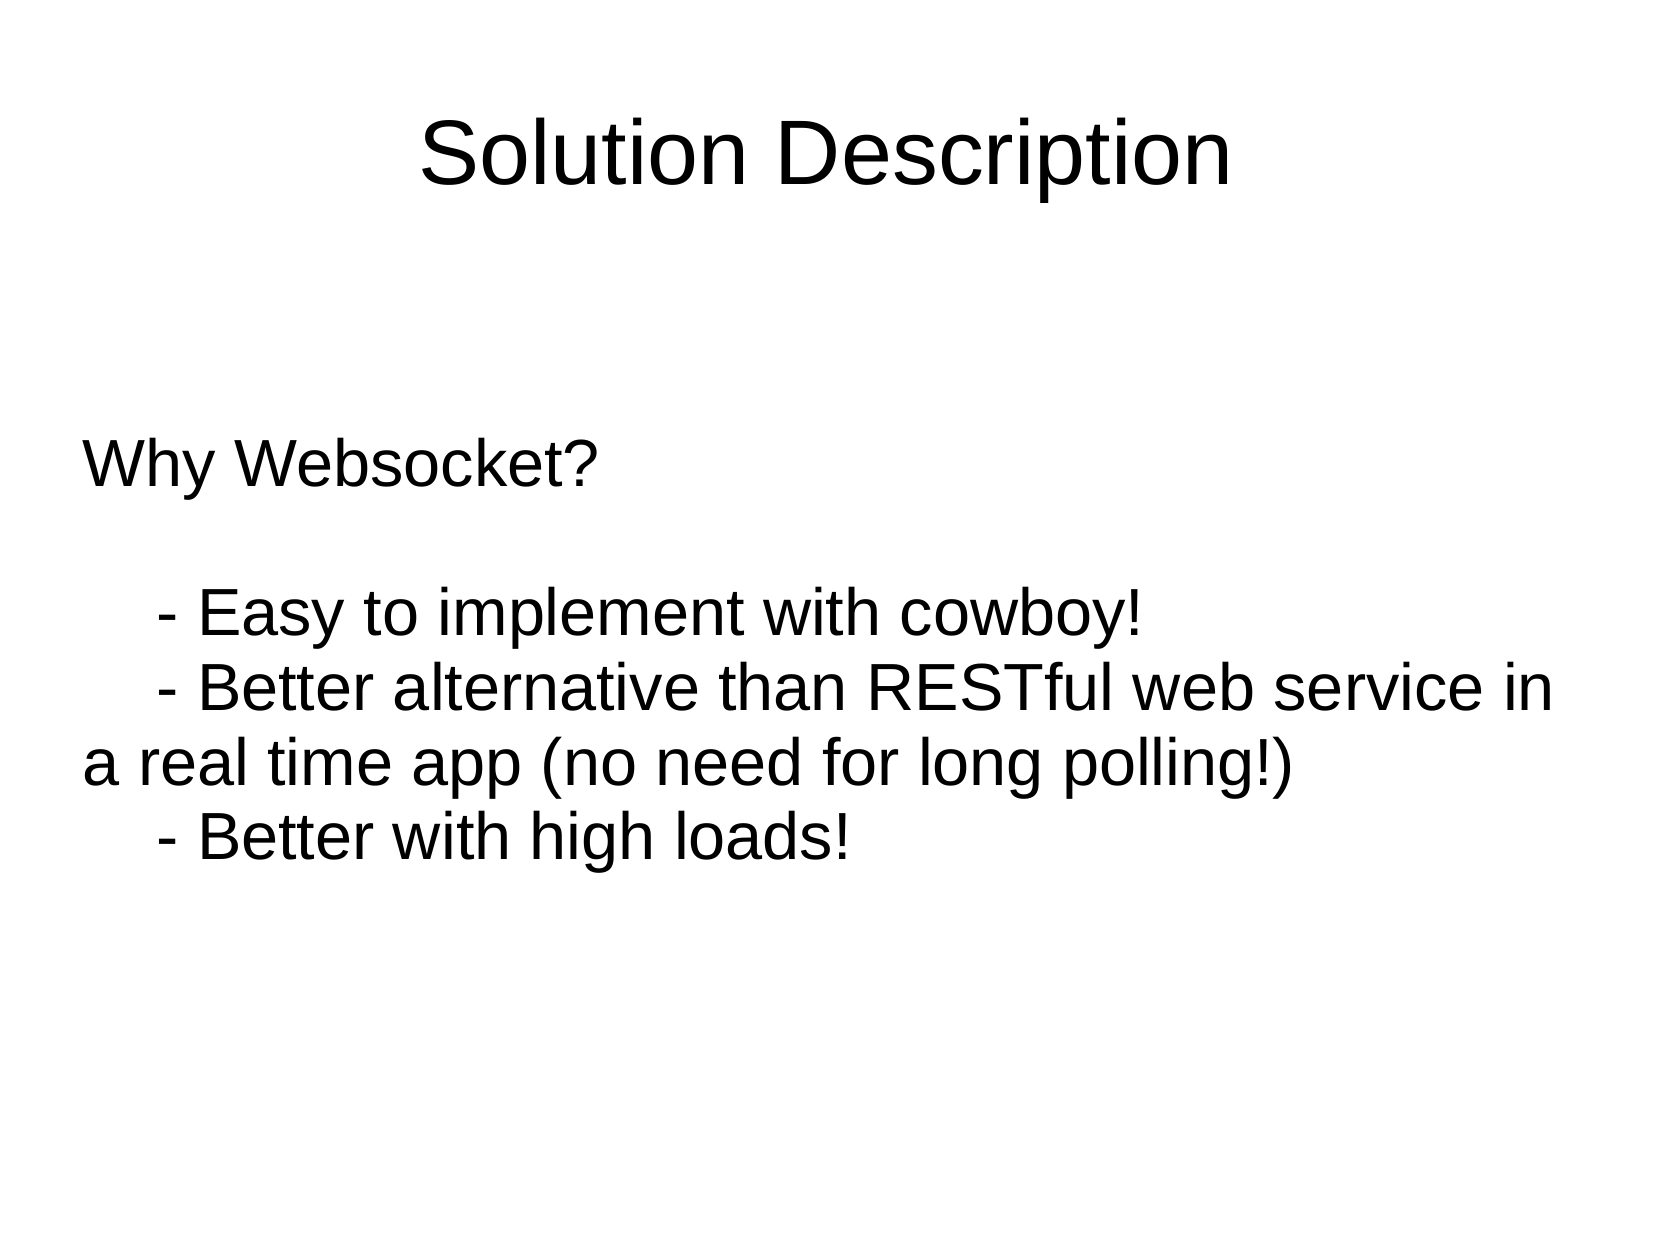

# Solution Description
Why Websocket?
	- Easy to implement with cowboy!
	- Better alternative than RESTful web service in a real time app (no need for long polling!)
	- Better with high loads!